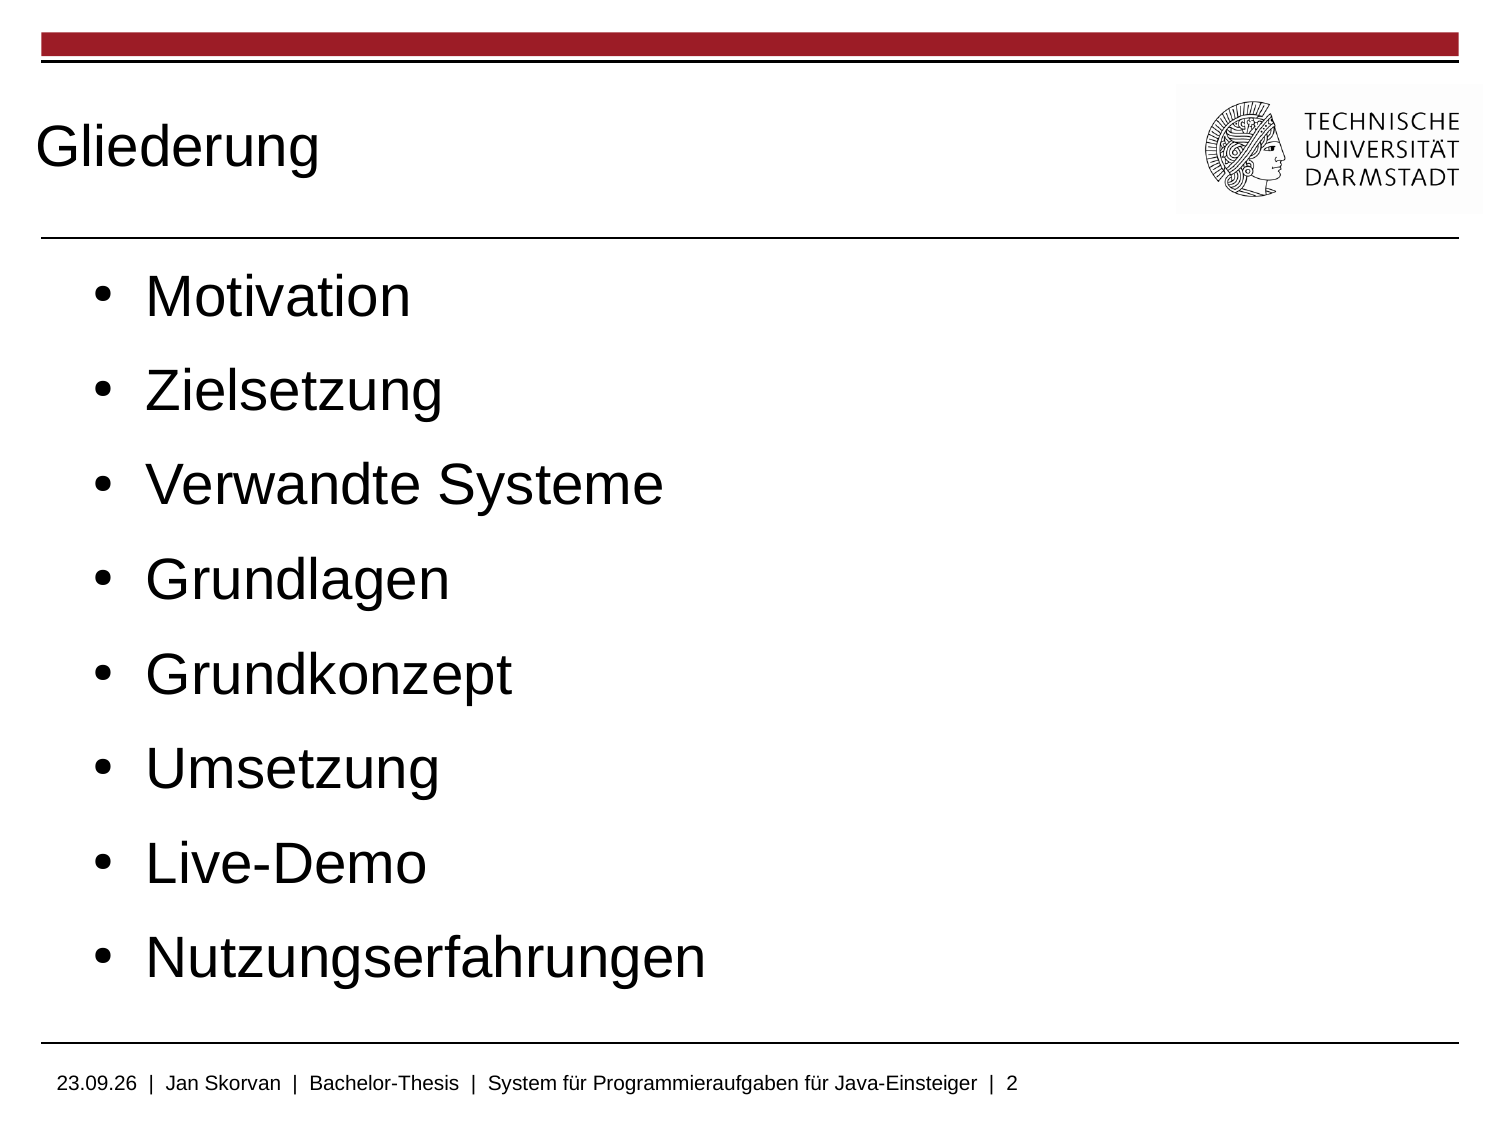

# Gliederung
Motivation
Zielsetzung
Verwandte Systeme
Grundlagen
Grundkonzept
Umsetzung
Live-Demo
Nutzungserfahrungen